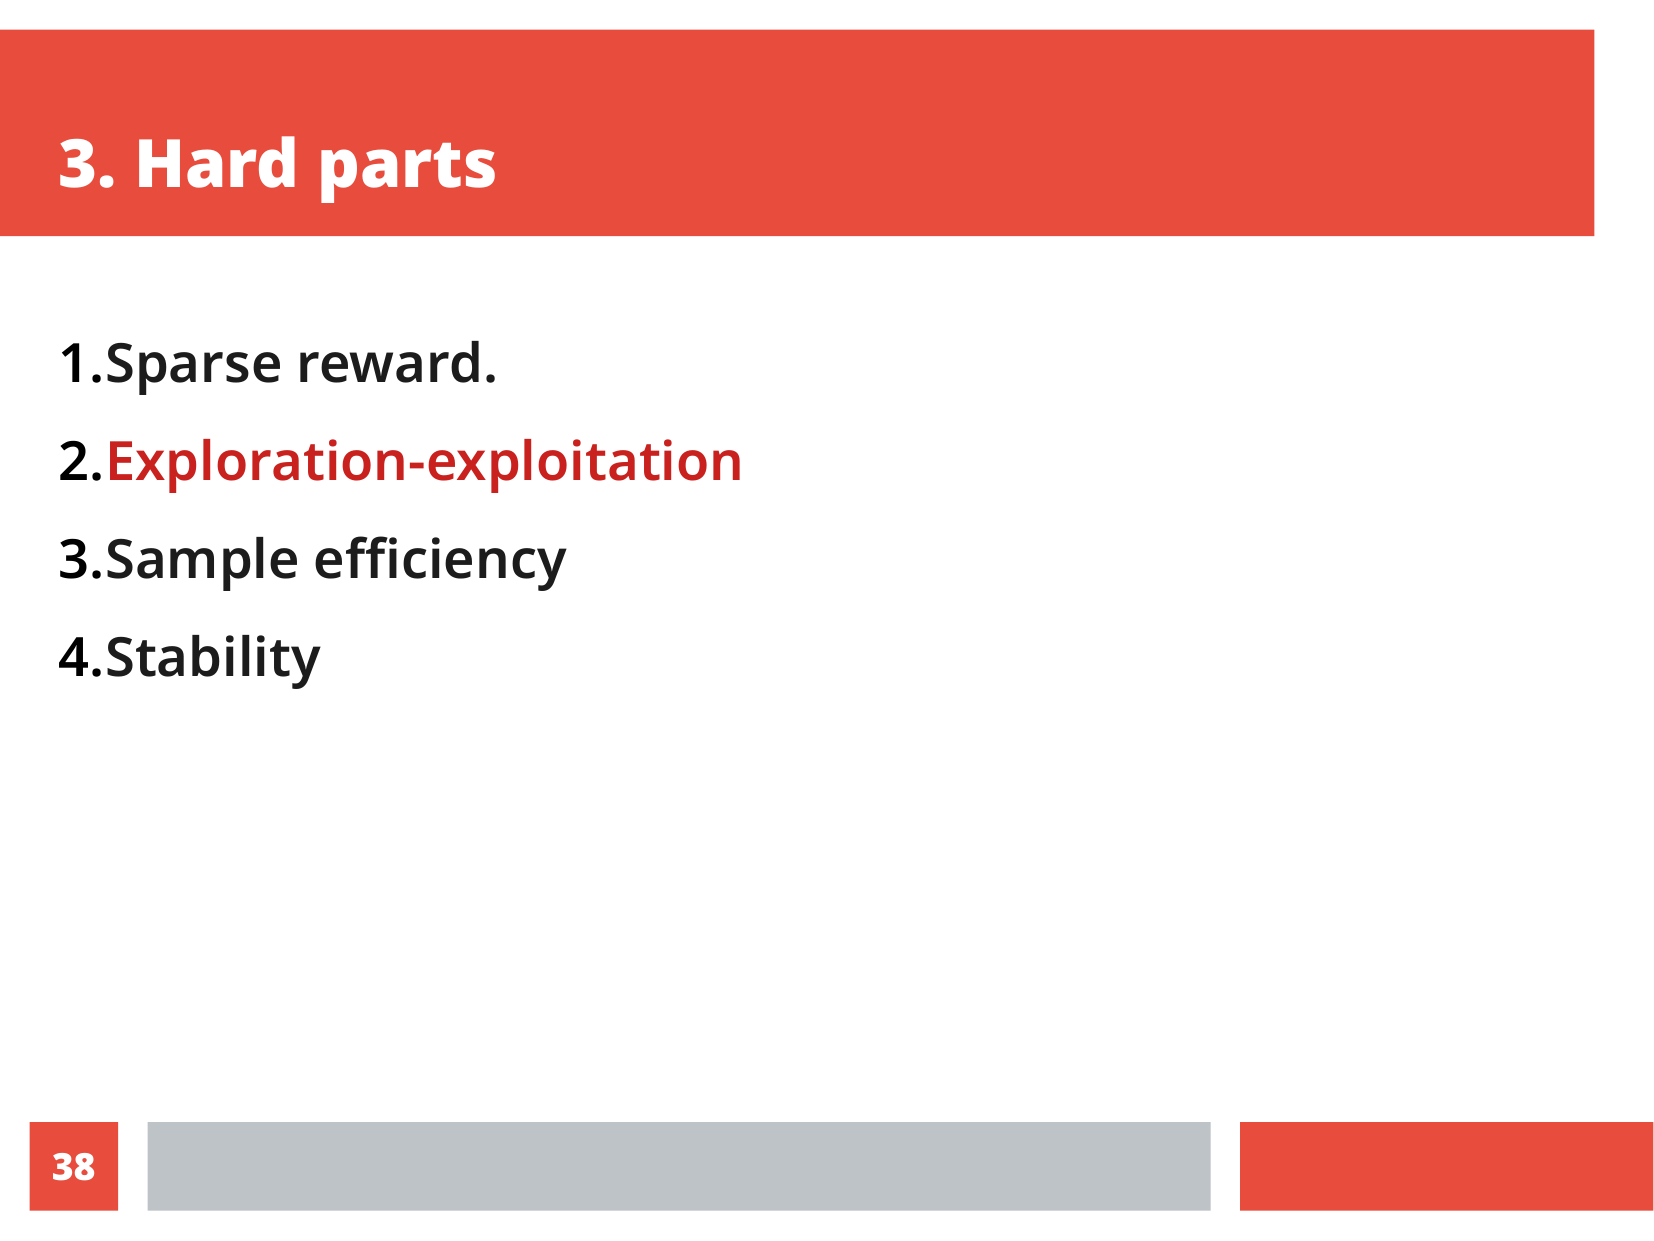

# 3. Hard parts
Sparse reward.
Exploration-exploitation
Sample efficiency
Stability
38